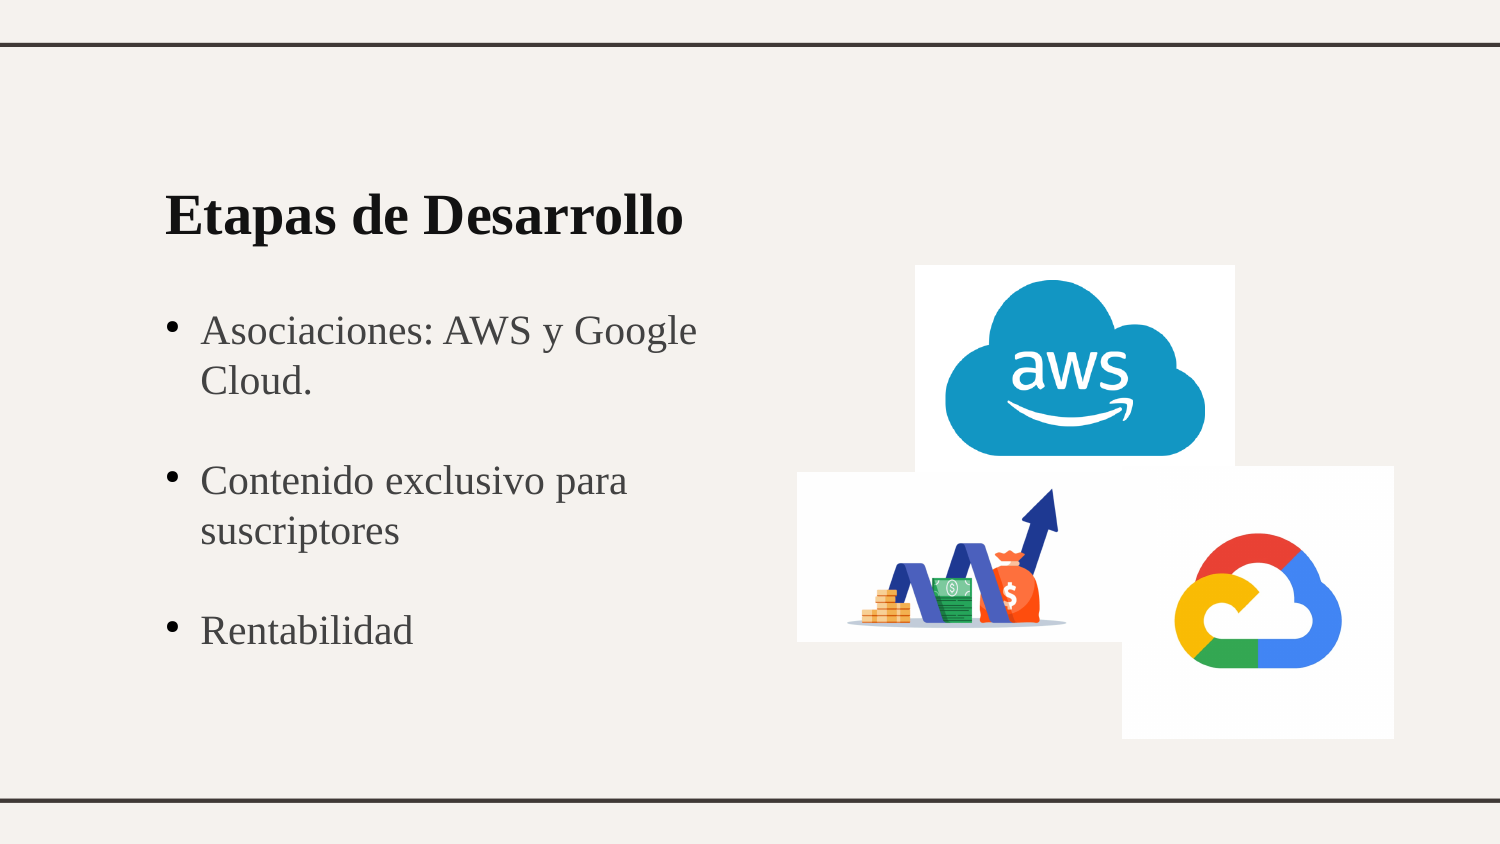

Etapas de Desarrollo
Asociaciones: AWS y Google Cloud.
Contenido exclusivo para suscriptores
Rentabilidad